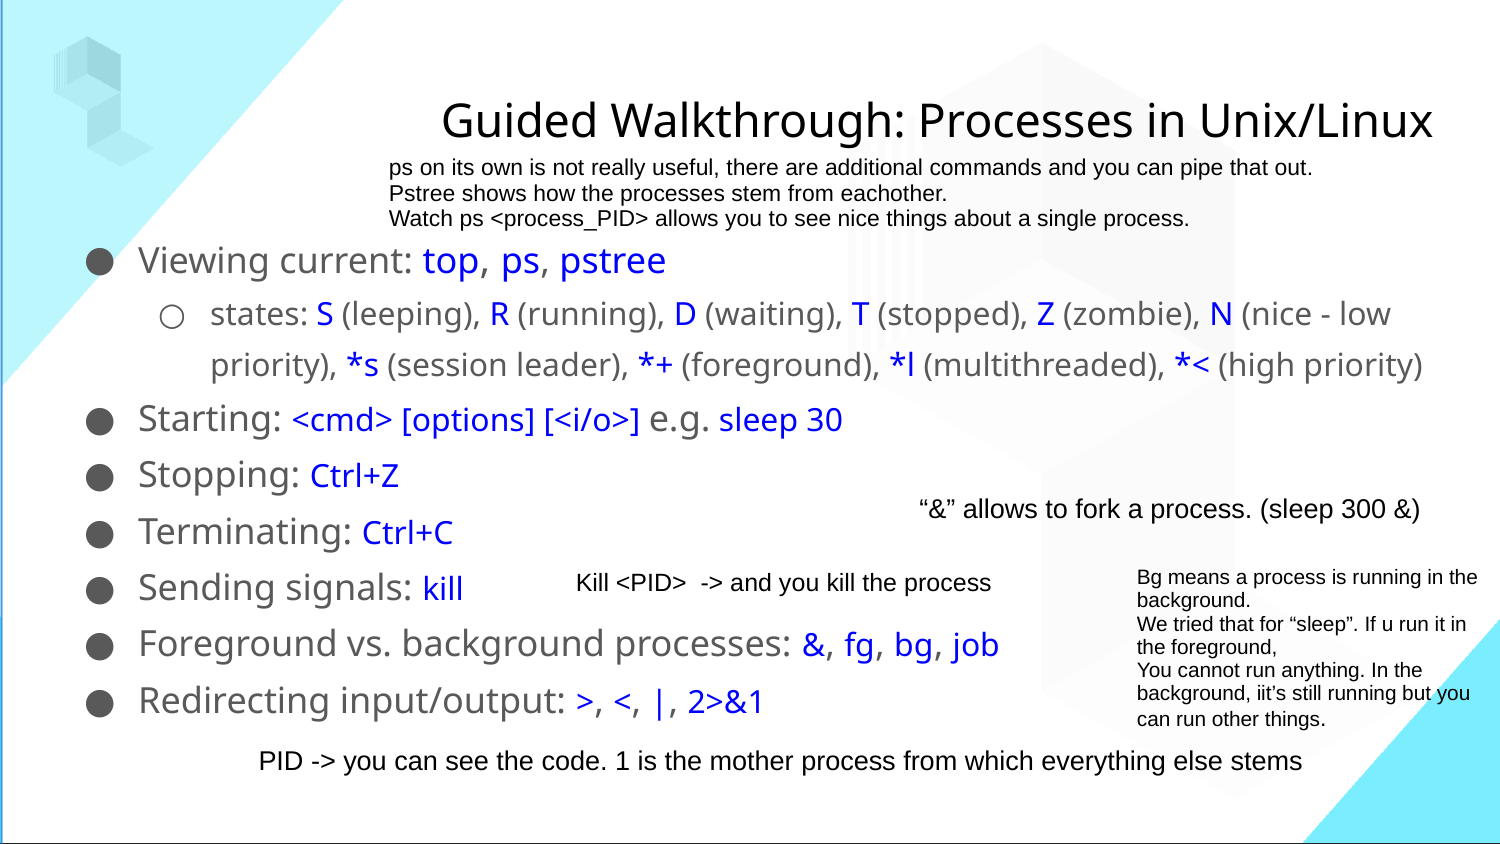

# Guided Walkthrough: Processes in Unix/Linux
ps on its own is not really useful, there are additional commands and you can pipe that out.
Pstree shows how the processes stem from eachother.
Watch ps <process_PID> allows you to see nice things about a single process.
Viewing current: top, ps, pstree
states: S (leeping), R (running), D (waiting), T (stopped), Z (zombie), N (nice - low priority), *s (session leader), *+ (foreground), *l (multithreaded), *< (high priority)
Starting: <cmd> [options] [<i/o>] e.g. sleep 30
Stopping: Ctrl+Z
Terminating: Ctrl+C
Sending signals: kill
Foreground vs. background processes: &, fg, bg, job
Redirecting input/output: >, <, |, 2>&1
“&” allows to fork a process. (sleep 300 &)
Bg means a process is running in the background.
We tried that for “sleep”. If u run it in the foreground,
You cannot run anything. In the background, iit’s still running but you can run other things.
Kill <PID> -> and you kill the process
PID -> you can see the code. 1 is the mother process from which everything else stems